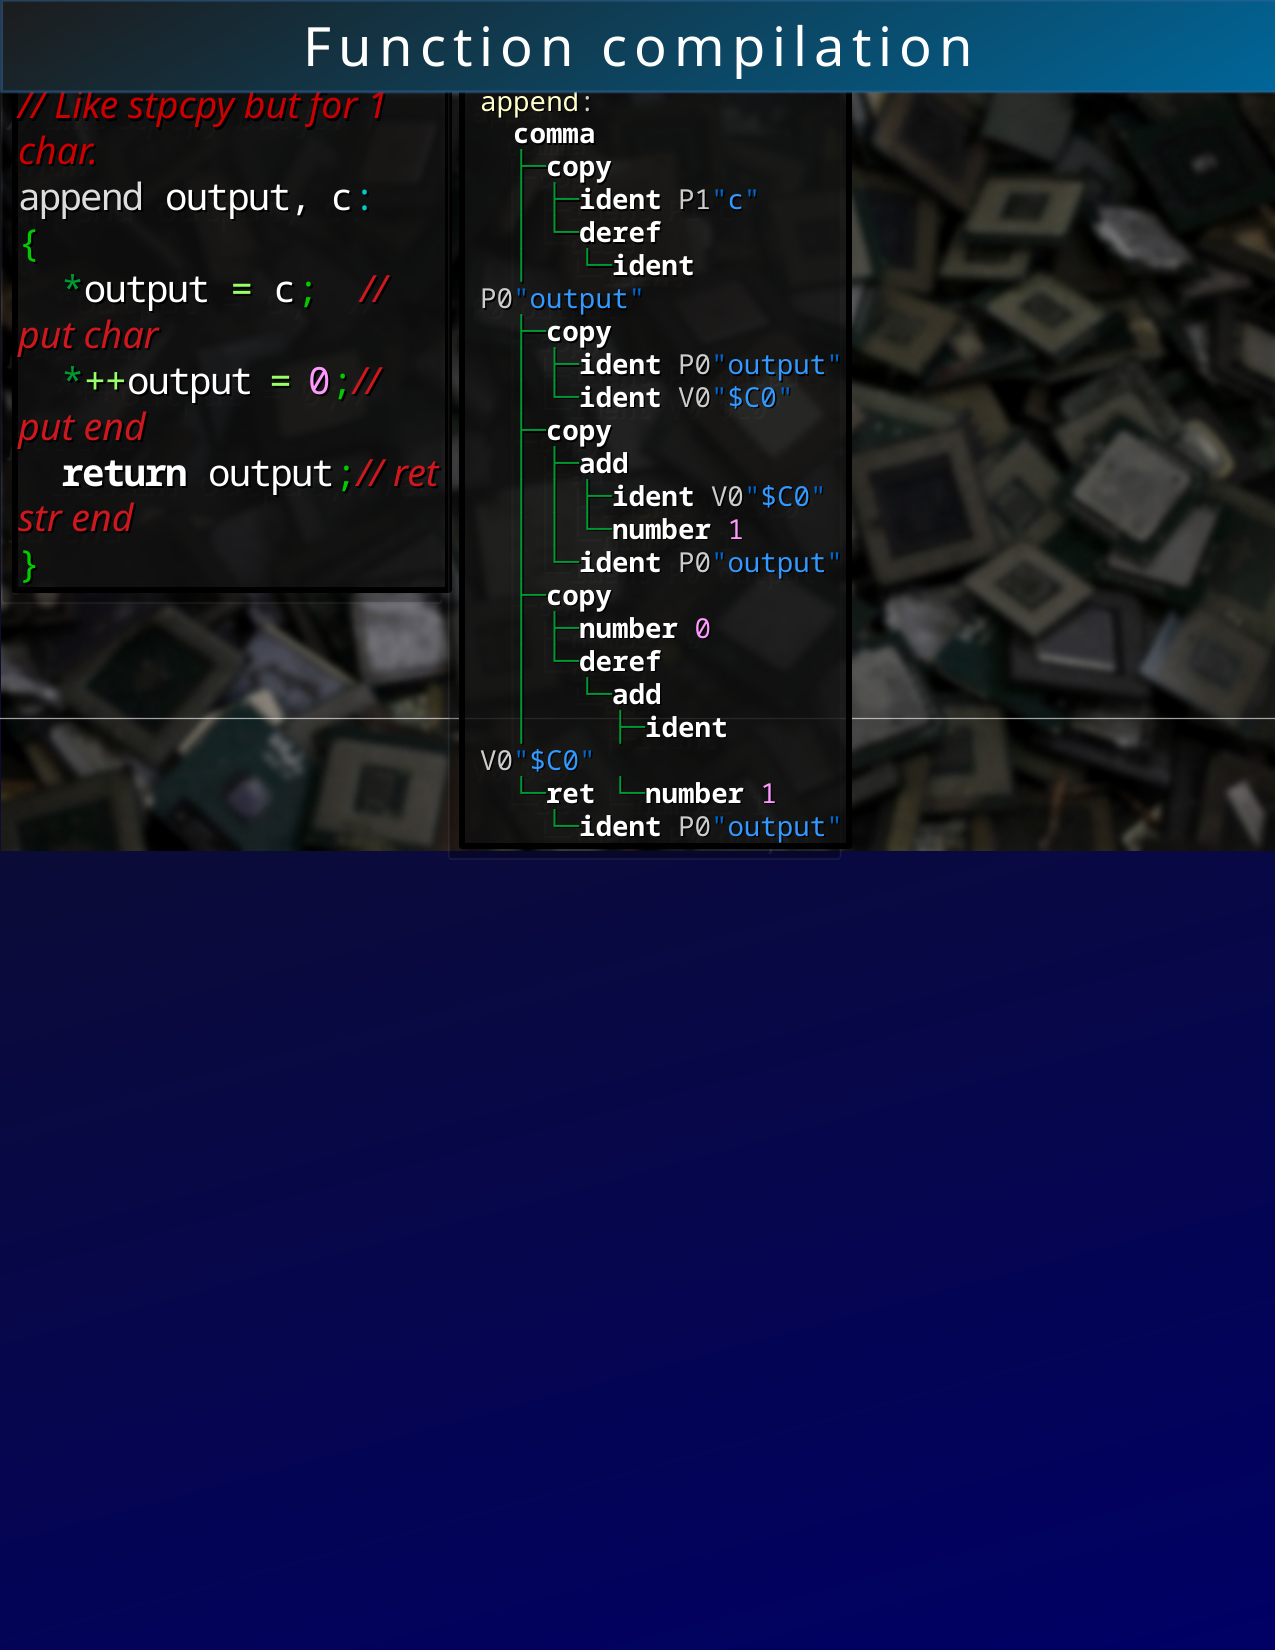

Function compilation
// Like stpcpy but for 1 char.
append output, c:
{
 *output = c; // put char
 *++output = 0;// put end
 return output;// ret str end
}
append:
 comma
 ├─copy
 │ ├─ident P1"c"
 │ └─deref
 │ └─ident P0"output"
 ├─copy
 │ ├─ident P0"output"
 │ └─ident V0"$C0"
 ├─copy
 │ ├─add
 │ │ ├─ident V0"$C0"
 │ │ └─number 1
 │ └─ident P0"output"
 ├─copy
 │ ├─number 0
 │ └─deref
 │ └─add
 │ ├─ident V0"$C0"
 └─ret └─number 1
 └─ident P0"output"